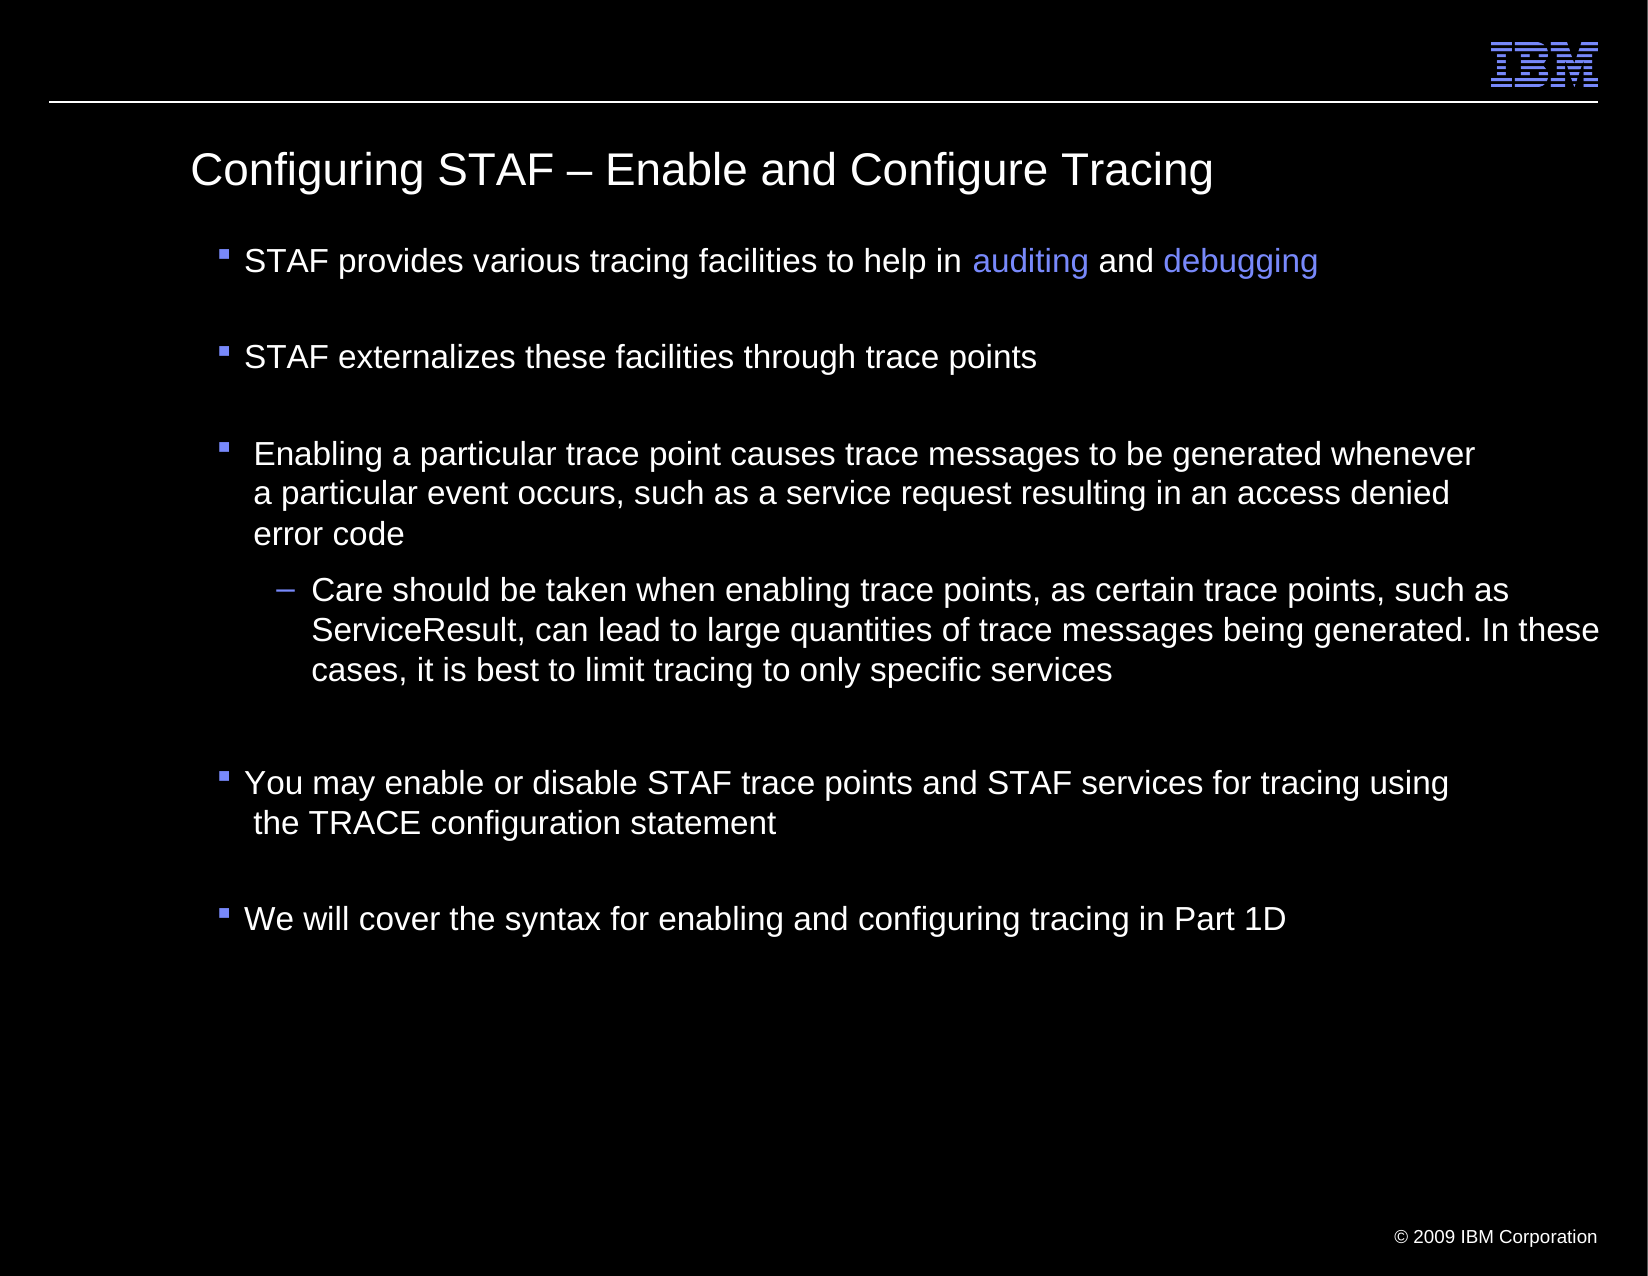

# Configuring STAF – Enable and Configure Tracing
STAF provides various tracing facilities to help in auditing and debugging
STAF externalizes these facilities through trace points
 Enabling a particular trace point causes trace messages to be generated whenever
 a particular event occurs, such as a service request resulting in an access denied
 error code
Care should be taken when enabling trace points, as certain trace points, such as ServiceResult, can lead to large quantities of trace messages being generated. In these cases, it is best to limit tracing to only specific services
You may enable or disable STAF trace points and STAF services for tracing using
 the TRACE configuration statement
We will cover the syntax for enabling and configuring tracing in Part 1D